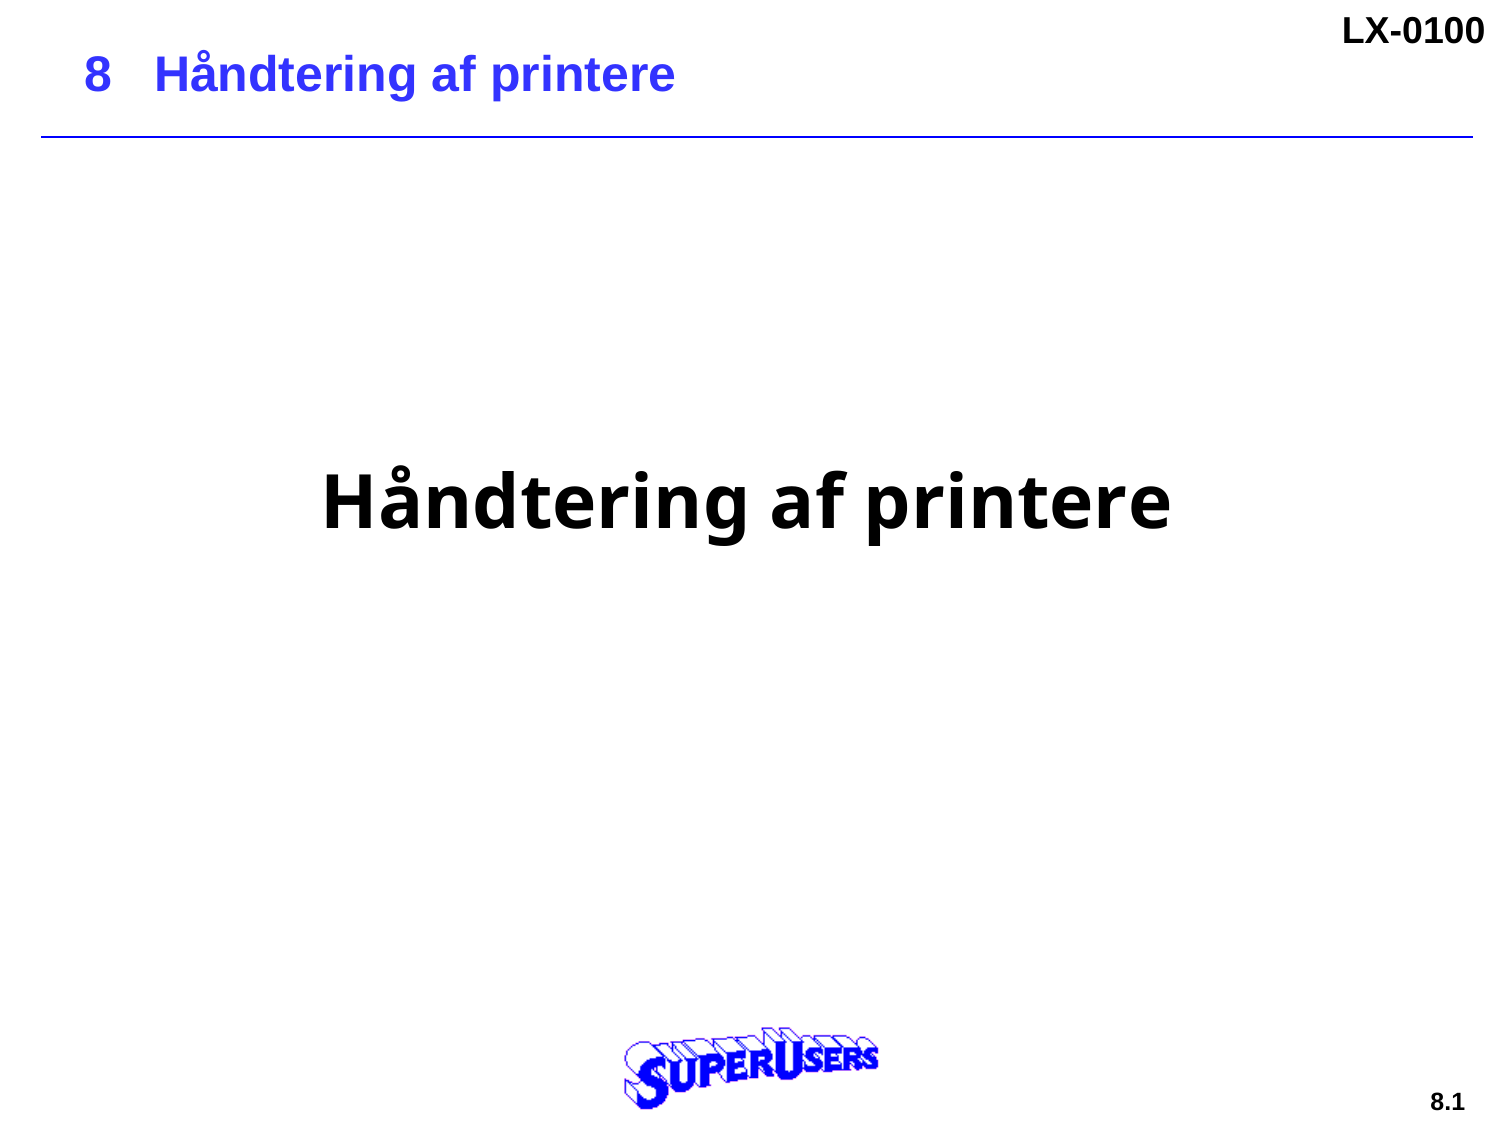

# 8 Håndtering af printere
Håndtering af printere